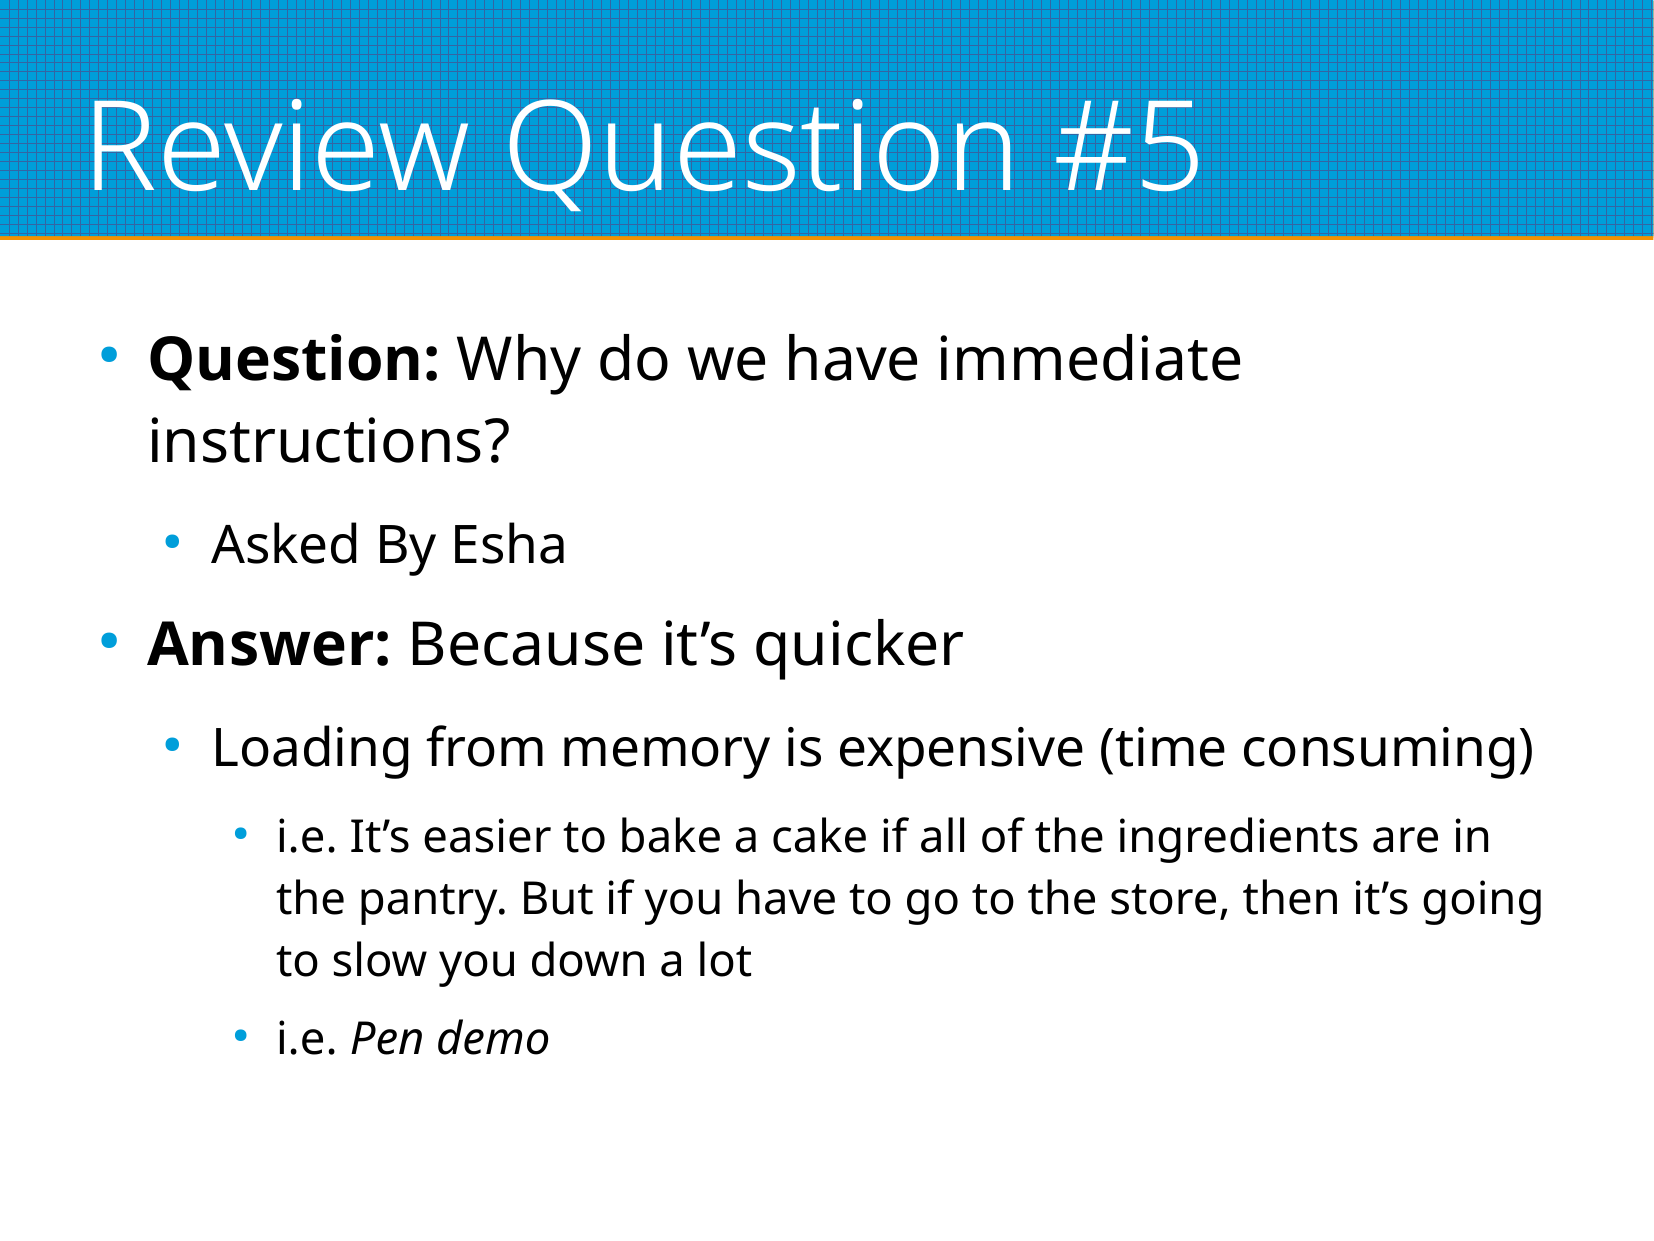

# Review Question #5
Question: Why do we have immediate instructions?
Asked By Esha
Answer: Because it’s quicker
Loading from memory is expensive (time consuming)
i.e. It’s easier to bake a cake if all of the ingredients are in the pantry. But if you have to go to the store, then it’s going to slow you down a lot
i.e. Pen demo